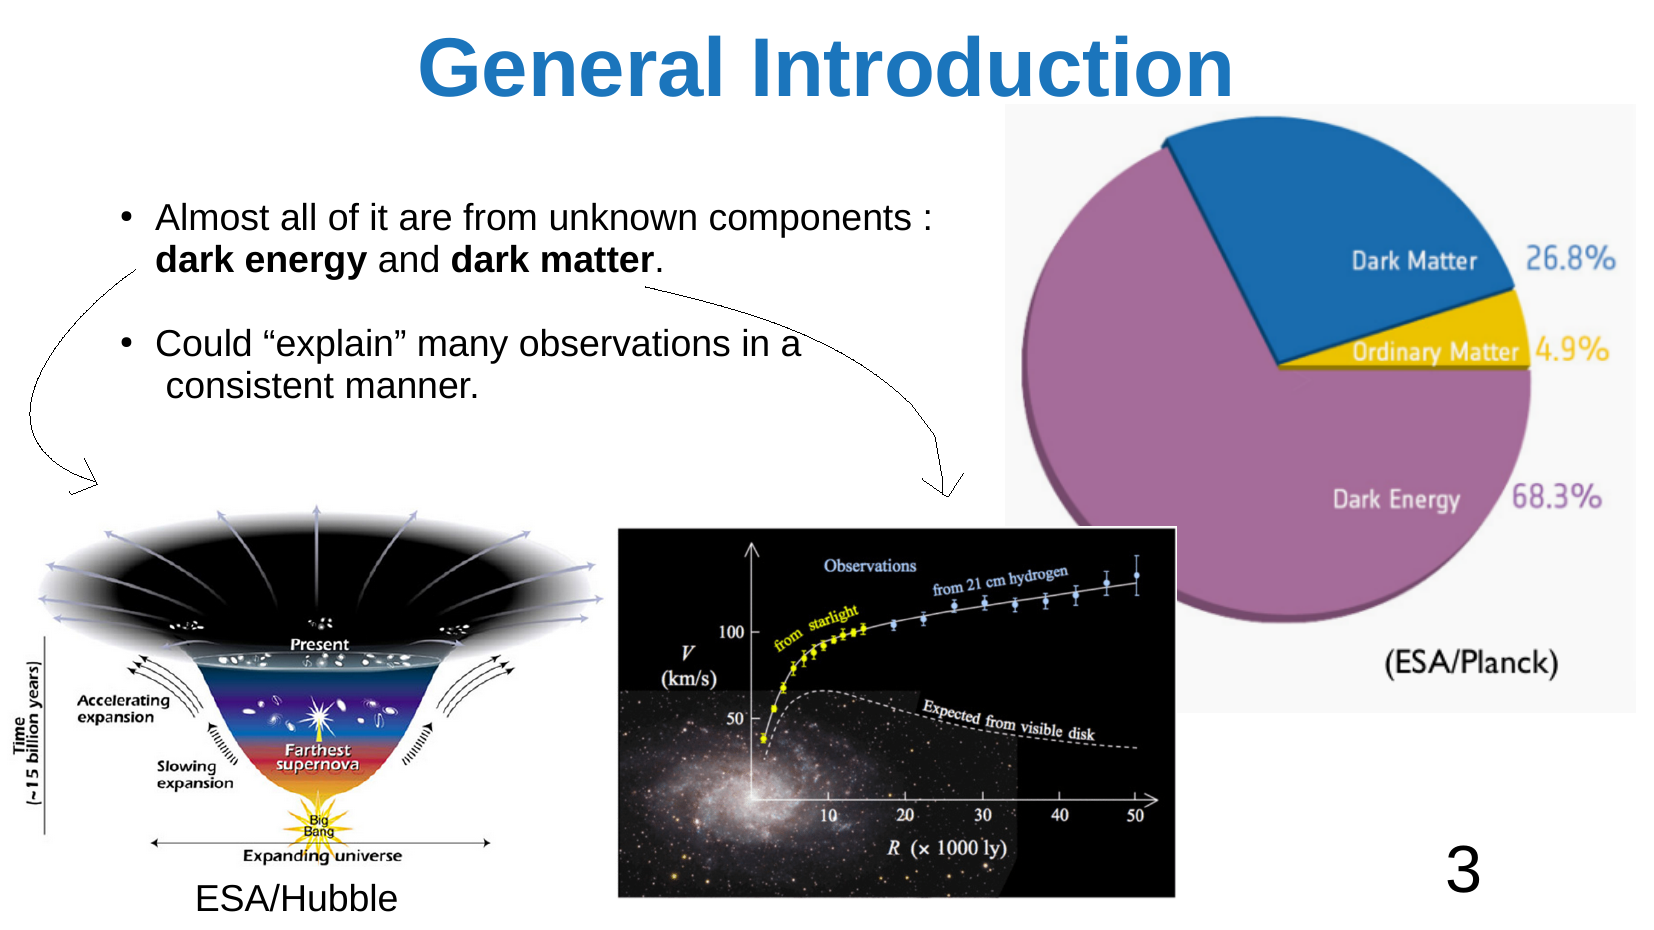

# General Introduction
Almost all of it are from unknown components : dark energy and dark matter.
Could “explain” many observations in a
 consistent manner.
ESA/Hubble